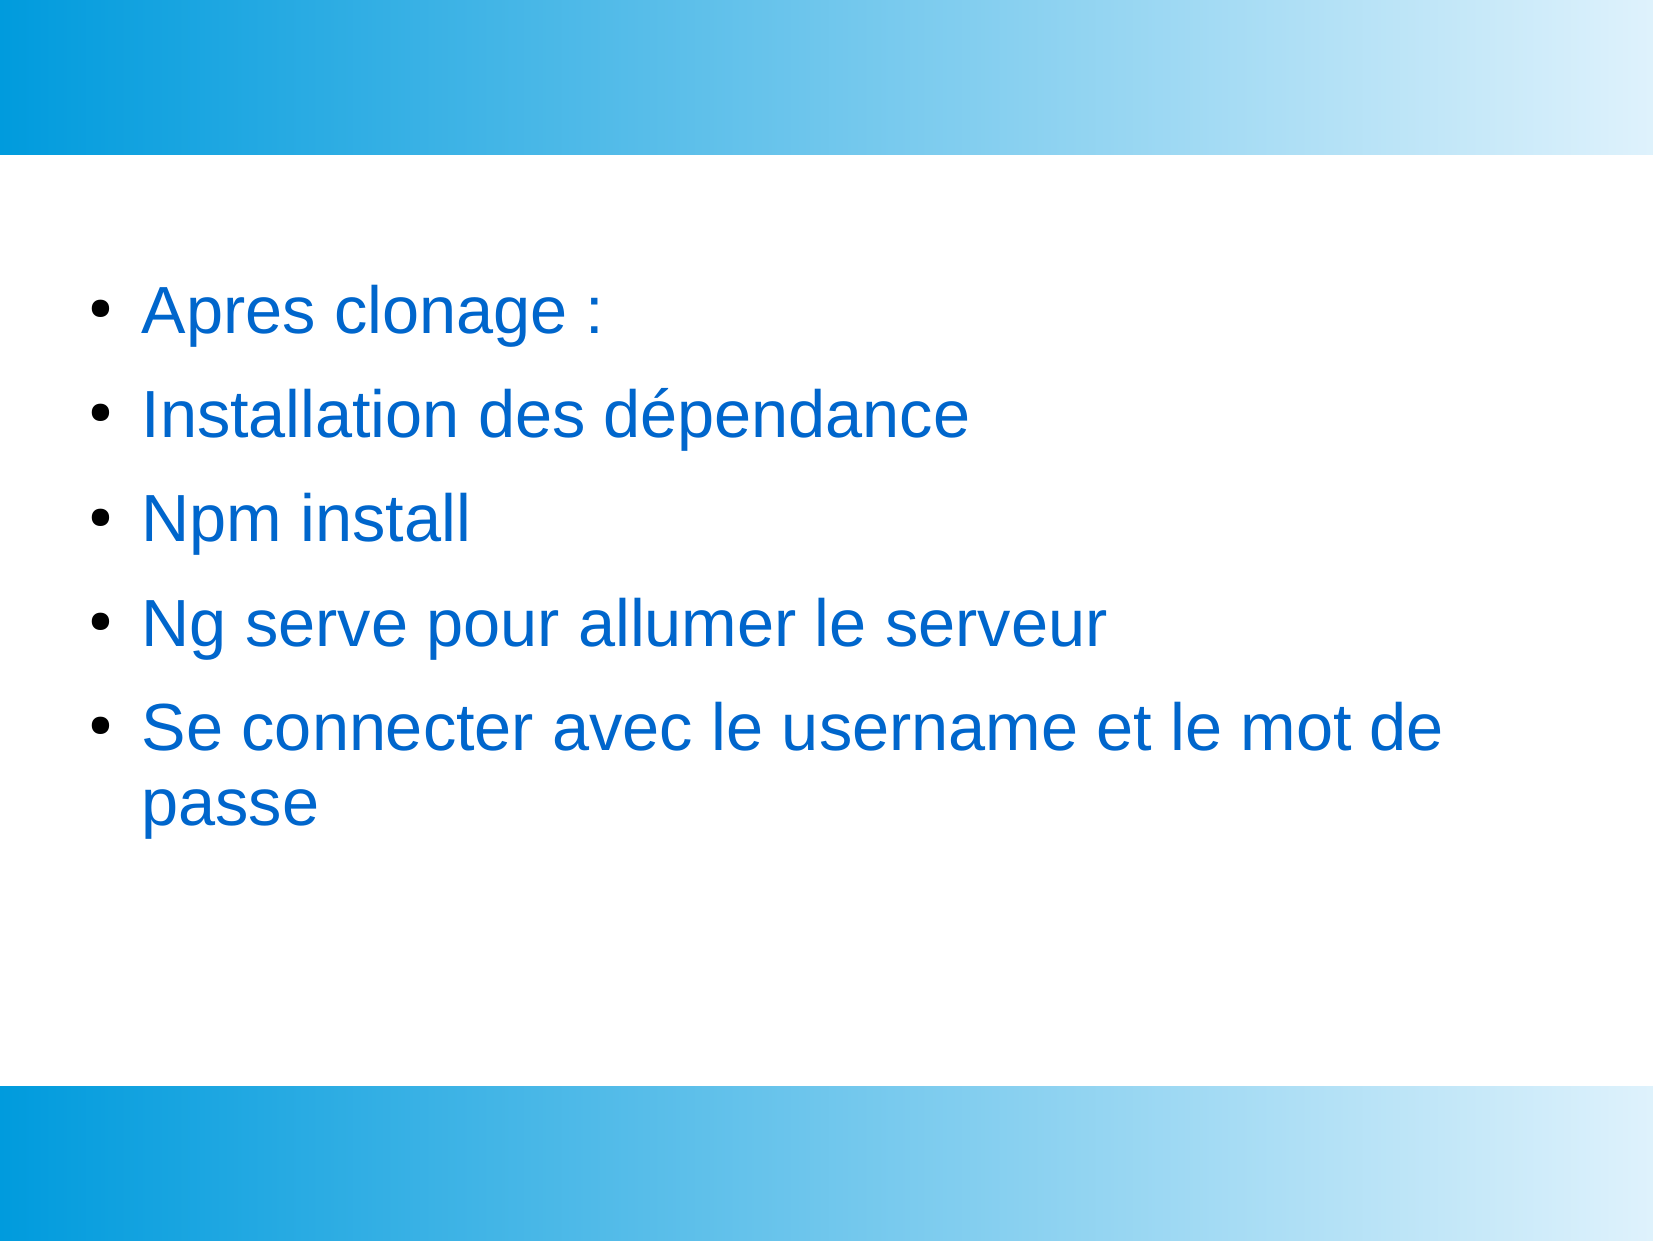

#
Apres clonage :
Installation des dépendance
Npm install
Ng serve pour allumer le serveur
Se connecter avec le username et le mot de passe